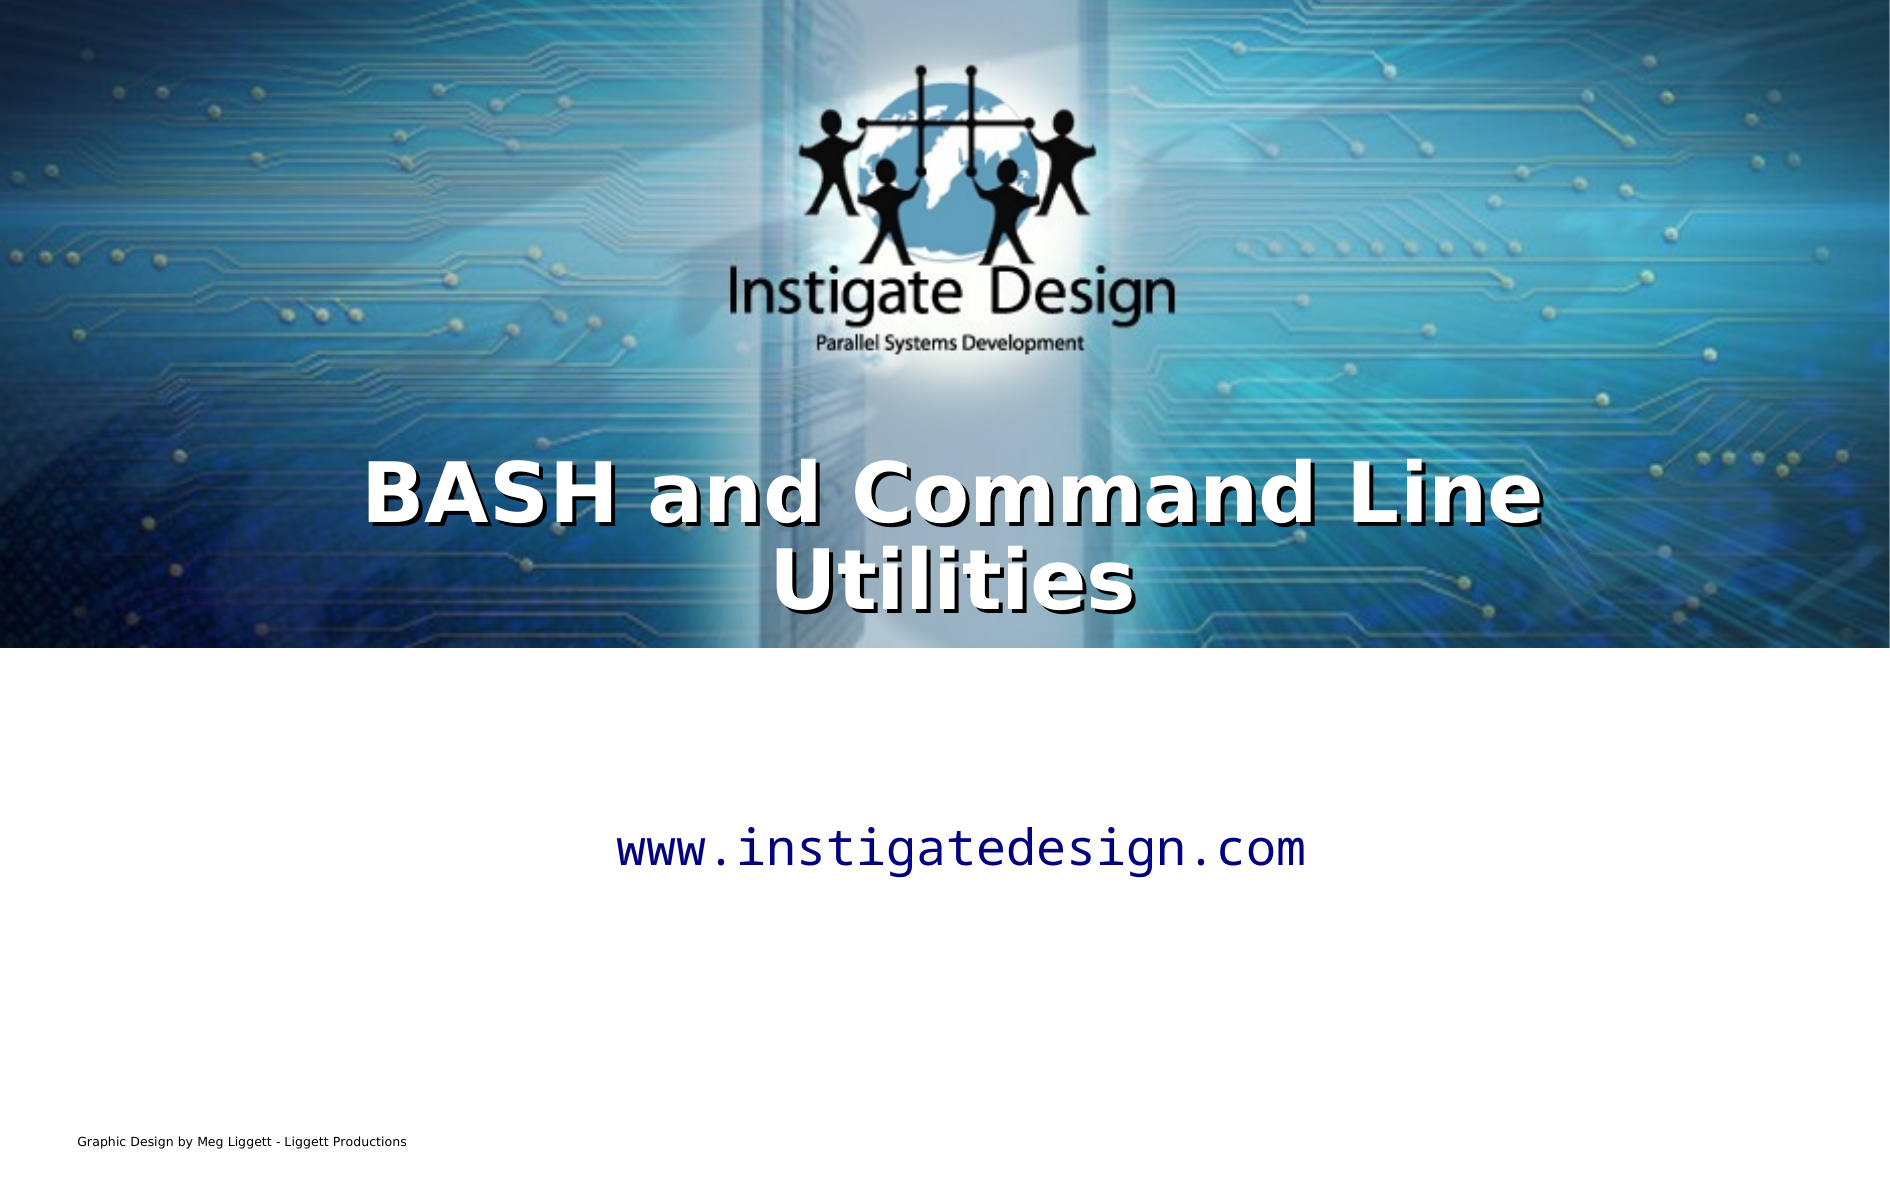

BASH and Command Line Utilities
# www.instigatedesign.com